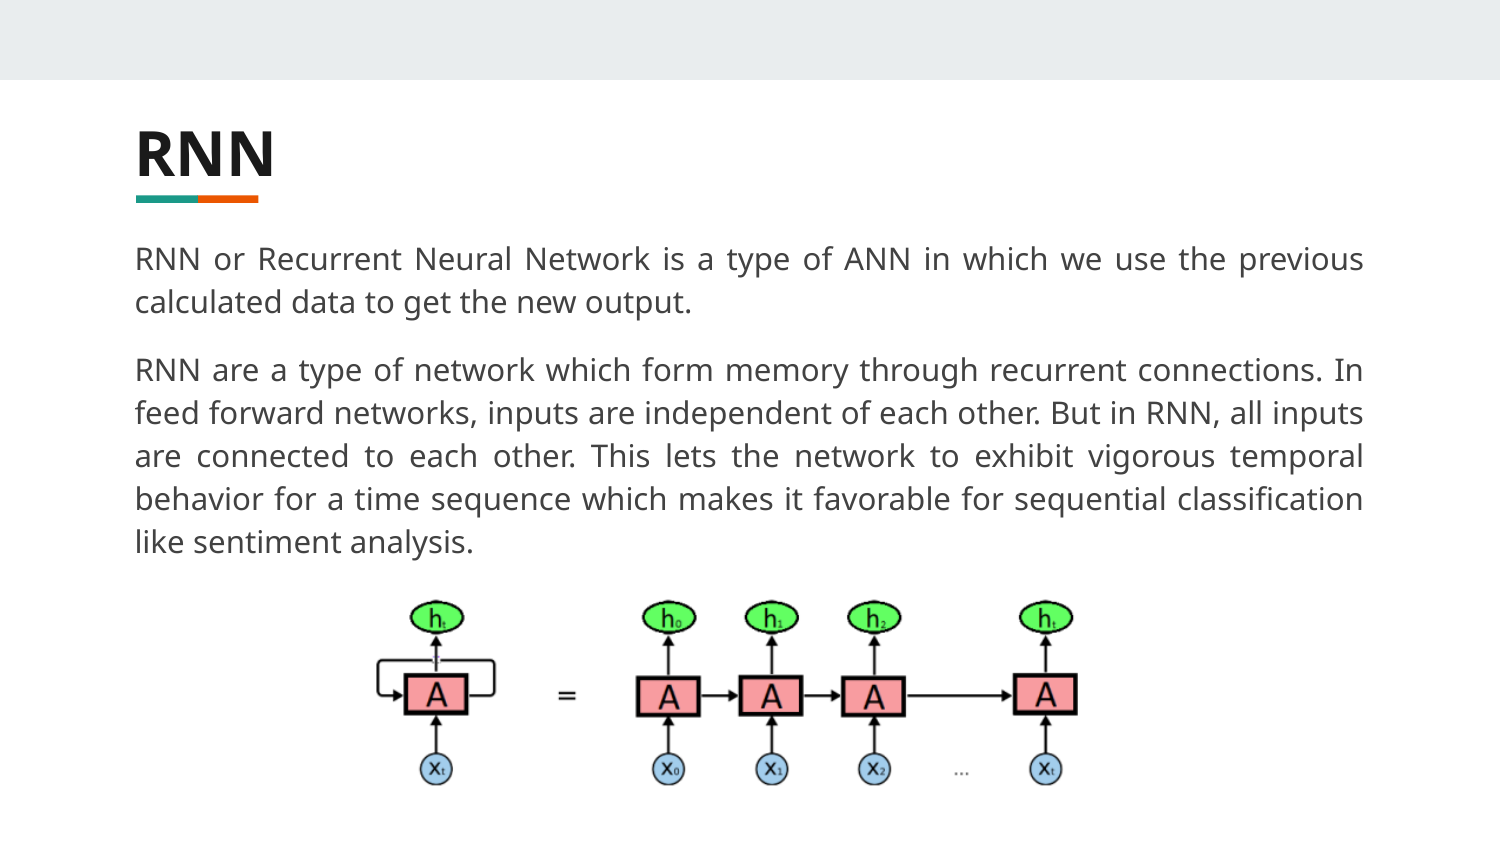

# RNN
RNN or Recurrent Neural Network is a type of ANN in which we use the previous calculated data to get the new output.
RNN are a type of network which form memory through recurrent connections. In feed forward networks, inputs are independent of each other. But in RNN, all inputs are connected to each other. This lets the network to exhibit vigorous temporal behavior for a time sequence which makes it favorable for sequential classification like sentiment analysis.